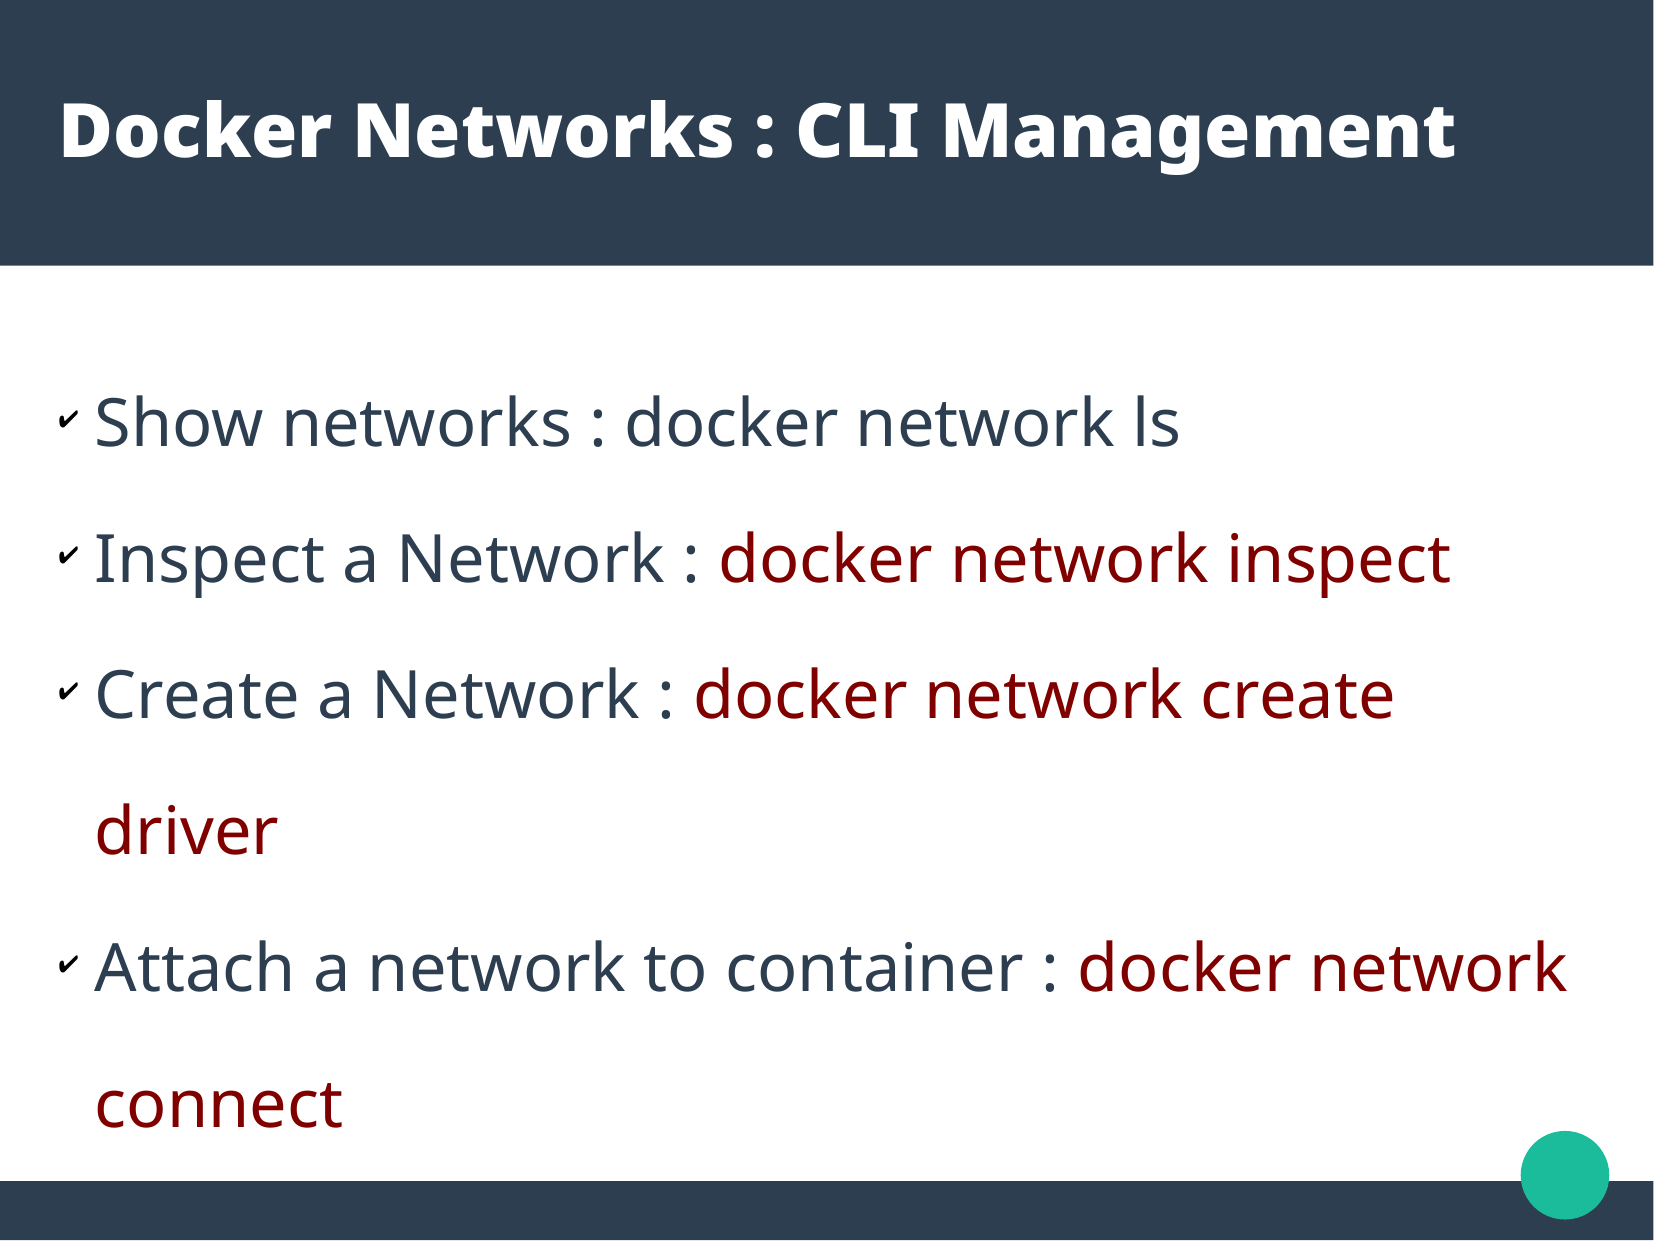

# Docker Networks : CLI Management
Show networks : docker network ls
Inspect a Network : docker network inspect
Create a Network : docker network create driver
Attach a network to container : docker network connect